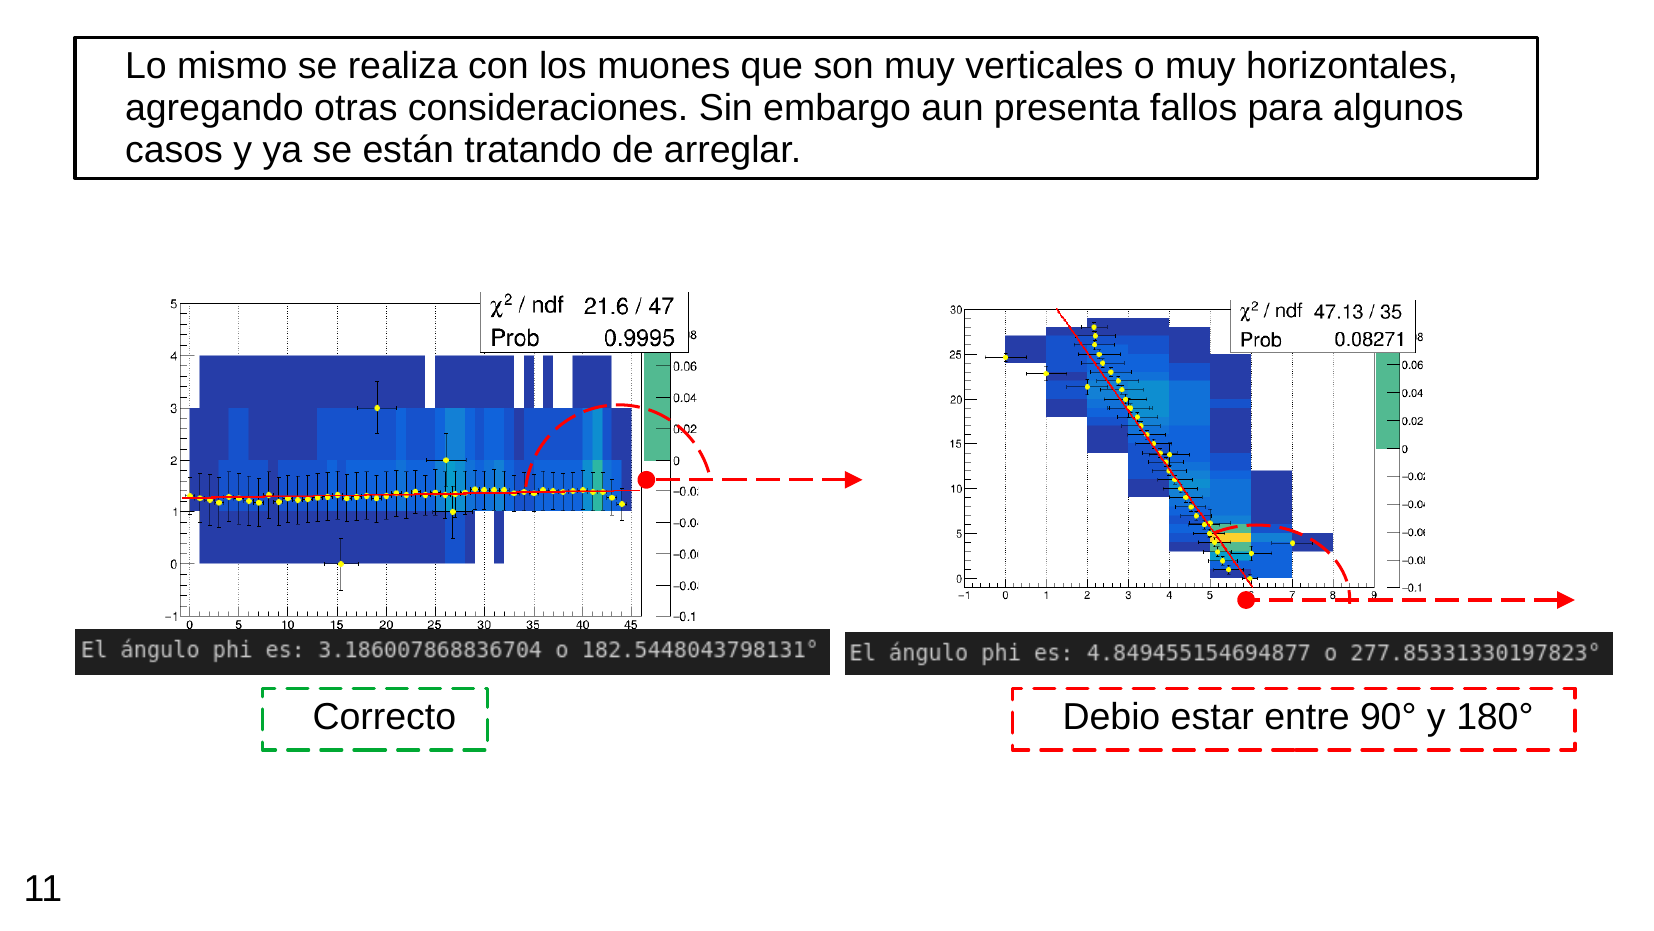

Lo mismo se realiza con los muones que son muy verticales o muy horizontales, agregando otras consideraciones. Sin embargo aun presenta fallos para algunos casos y ya se están tratando de arreglar.
Correcto
Debio estar entre 90° y 180°